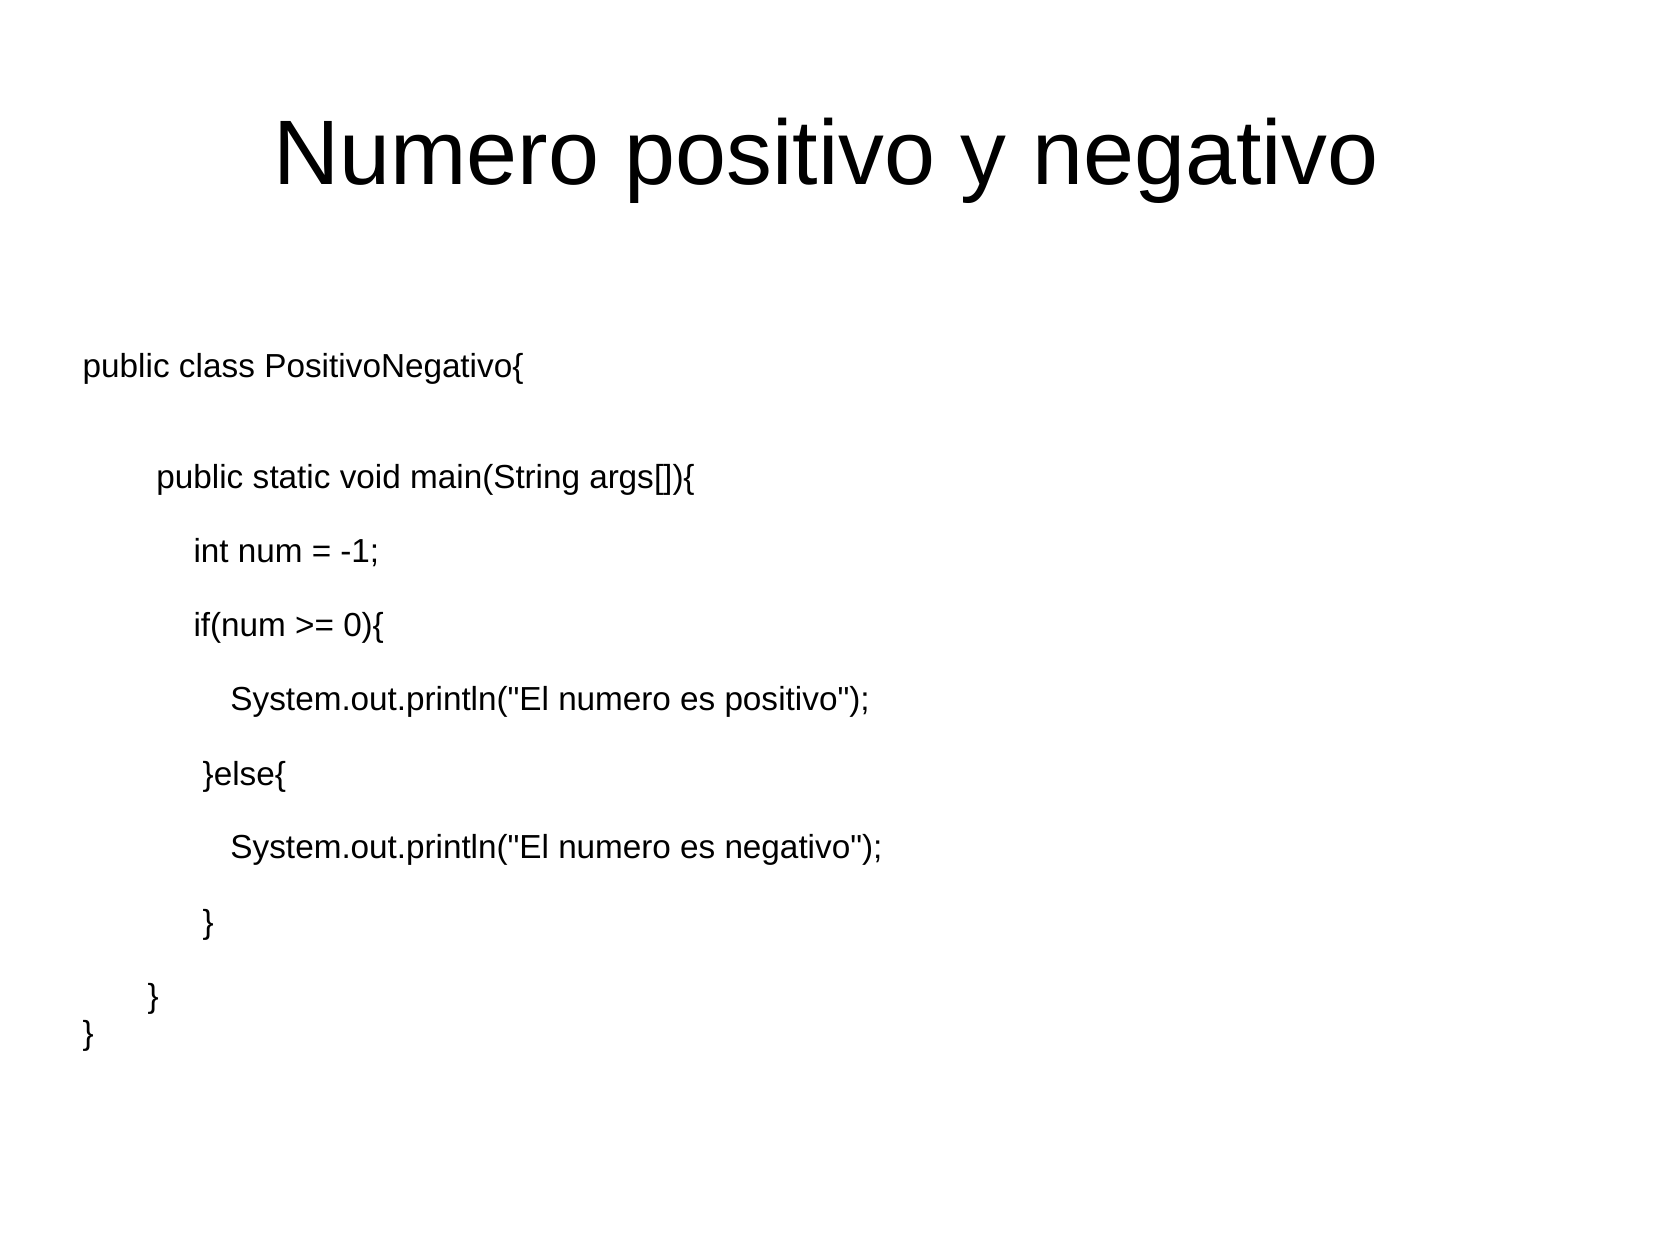

# Numero positivo y negativo
public class PositivoNegativo{
	public static void main(String args[]){
	 int num = -1;
	 if(num >= 0){
		System.out.println("El numero es positivo");
	 }else{
		System.out.println("El numero es negativo");
	 }
 }
}